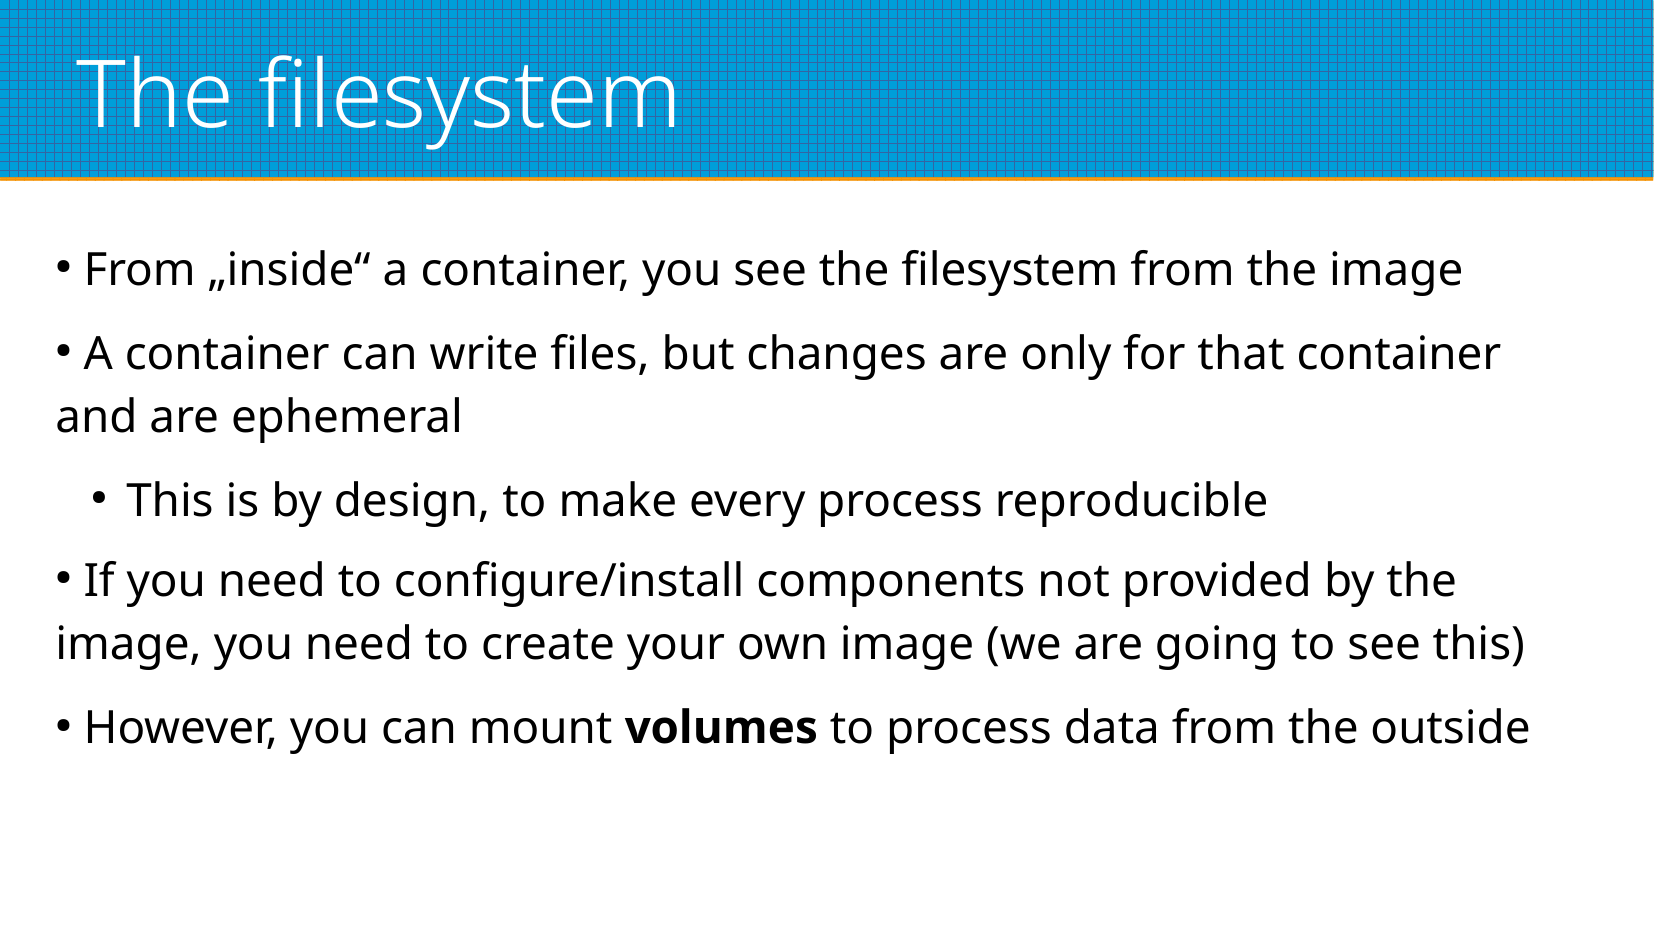

# The filesystem
 From „inside“ a container, you see the filesystem from the image
 A container can write files, but changes are only for that container and are ephemeral
This is by design, to make every process reproducible
 If you need to configure/install components not provided by the image, you need to create your own image (we are going to see this)
 However, you can mount volumes to process data from the outside